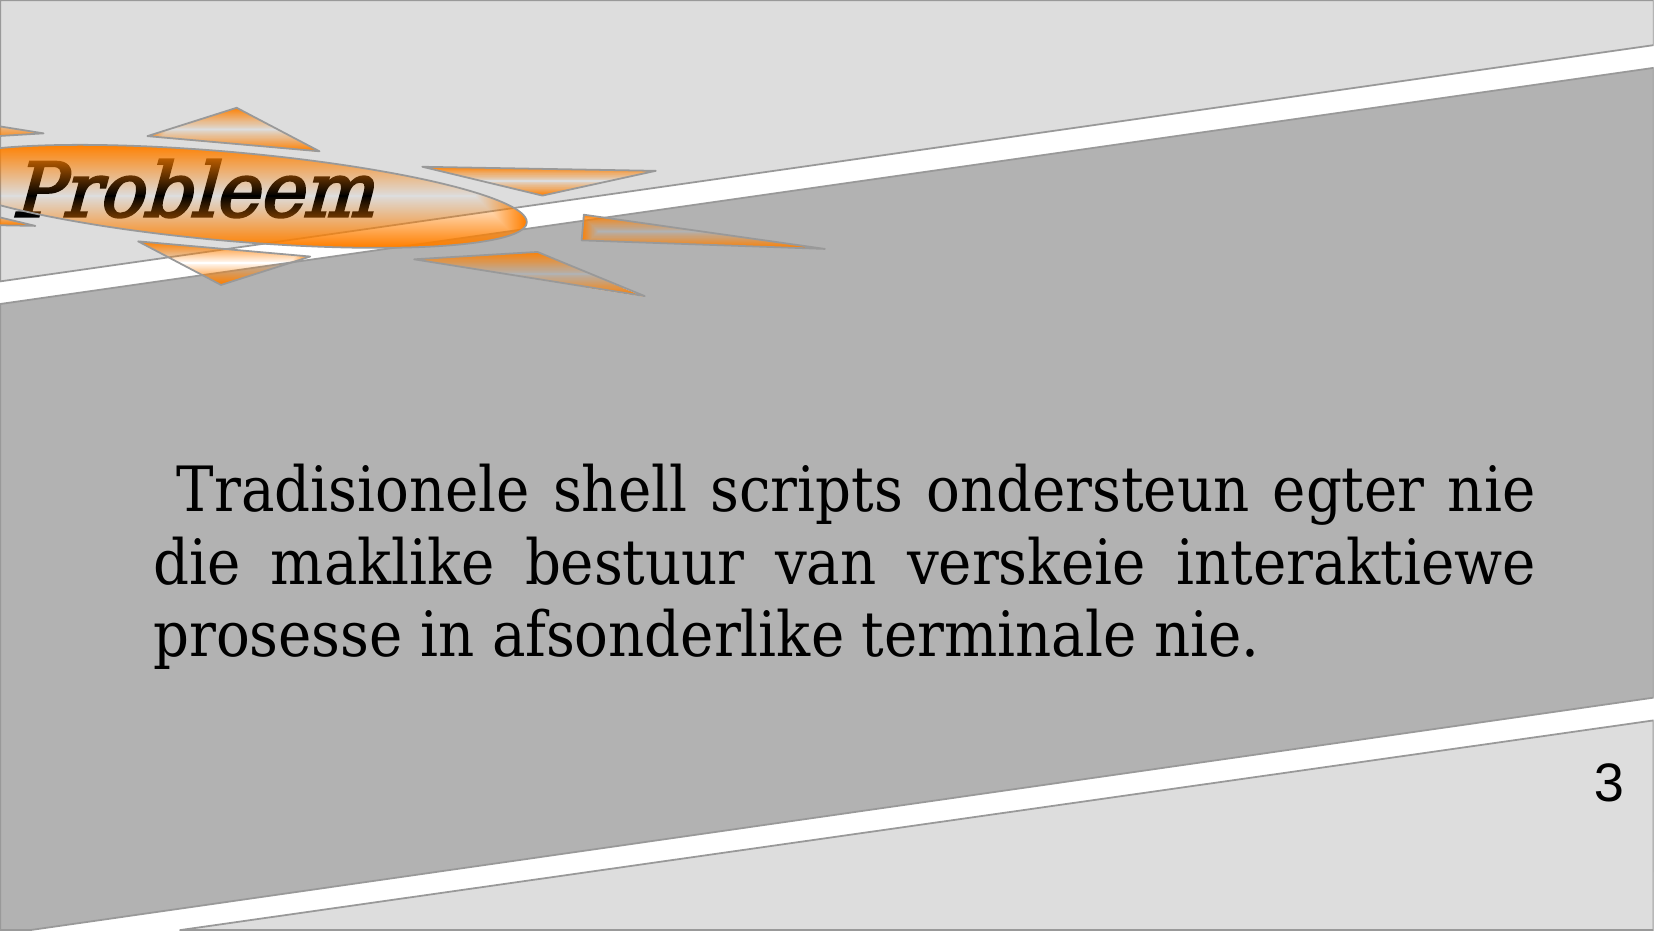

# Probleem
 Tradisionele shell scripts ondersteun egter nie die maklike bestuur van verskeie interaktiewe prosesse in afsonderlike terminale nie.
3